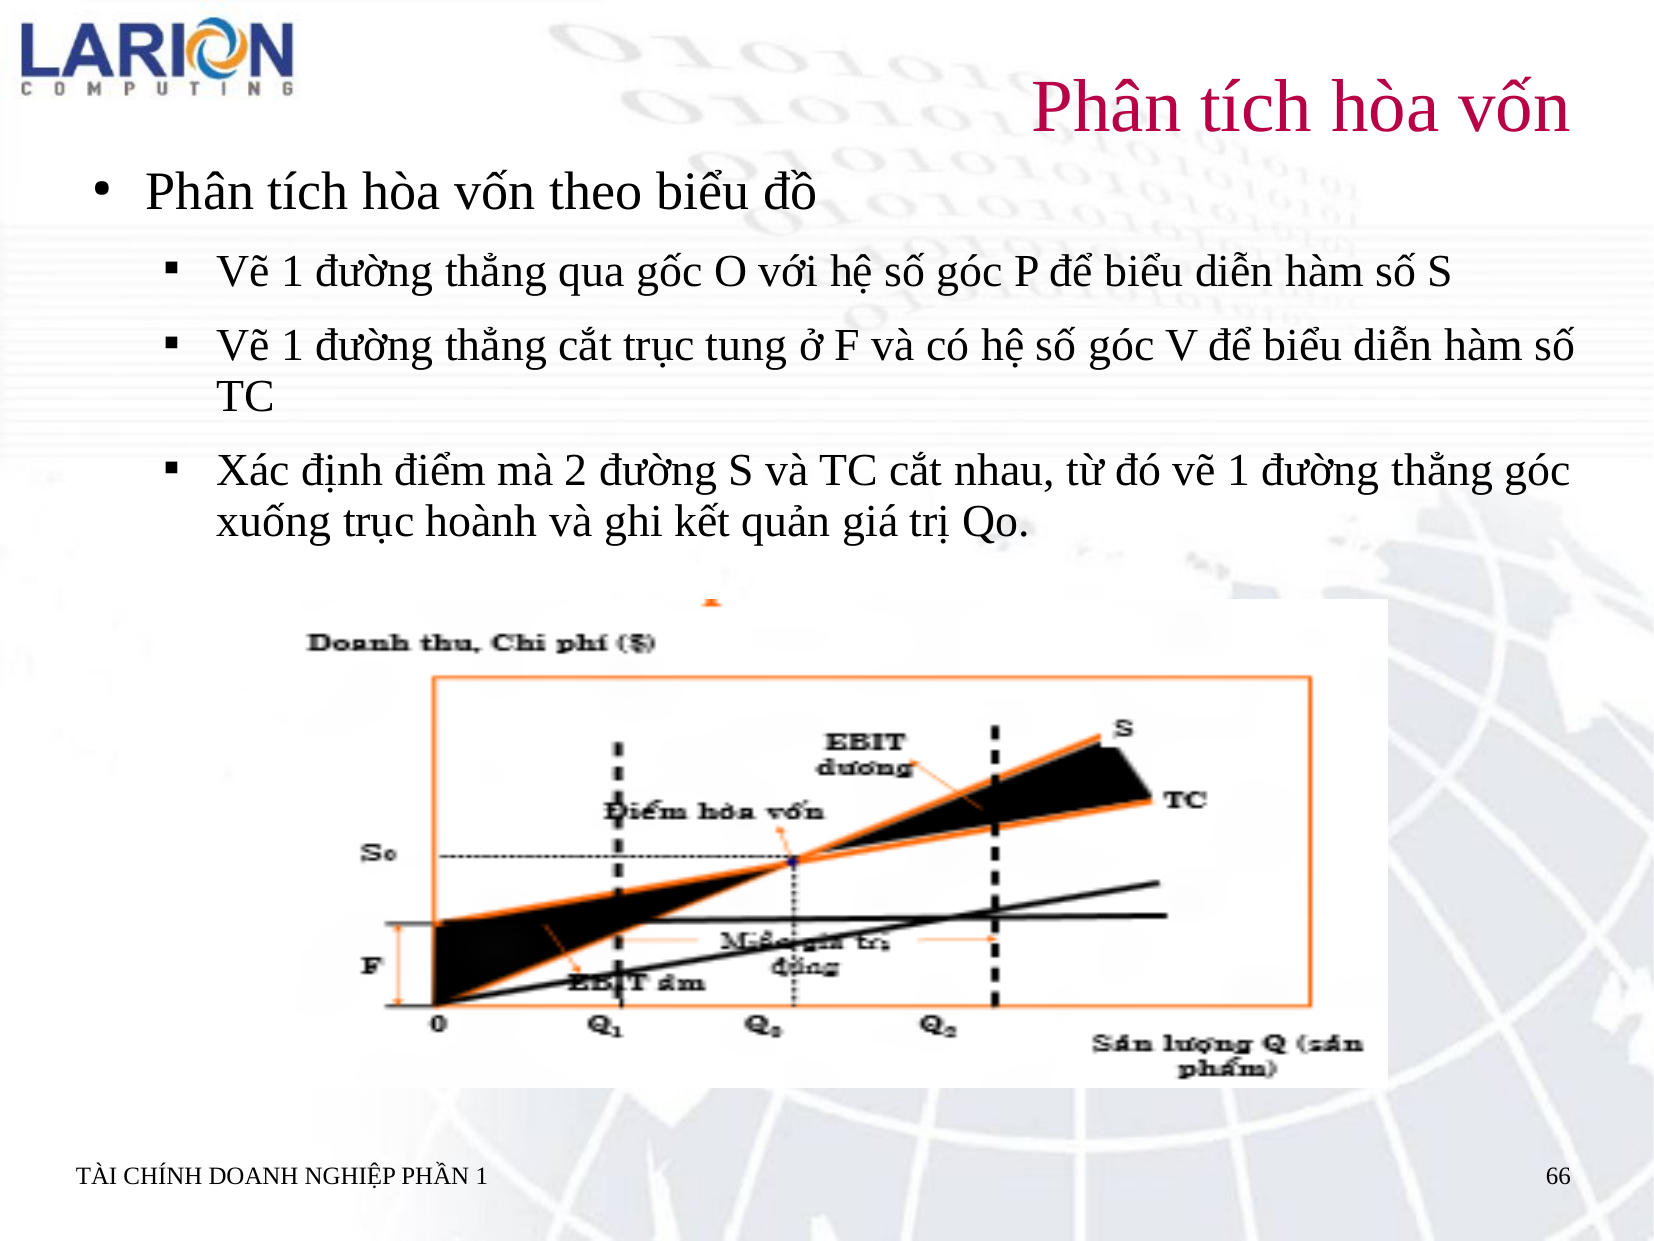

# Phân tích hòa vốn
Phân tích hòa vốn theo biểu đồ
Vẽ 1 đường thẳng qua gốc O với hệ số góc P để biểu diễn hàm số S
Vẽ 1 đường thẳng cắt trục tung ở F và có hệ số góc V để biểu diễn hàm số TC
Xác định điểm mà 2 đường S và TC cắt nhau, từ đó vẽ 1 đường thẳng góc xuống trục hoành và ghi kết quản giá trị Qo.
TÀI CHÍNH DOANH NGHIỆP PHẦN 1
66